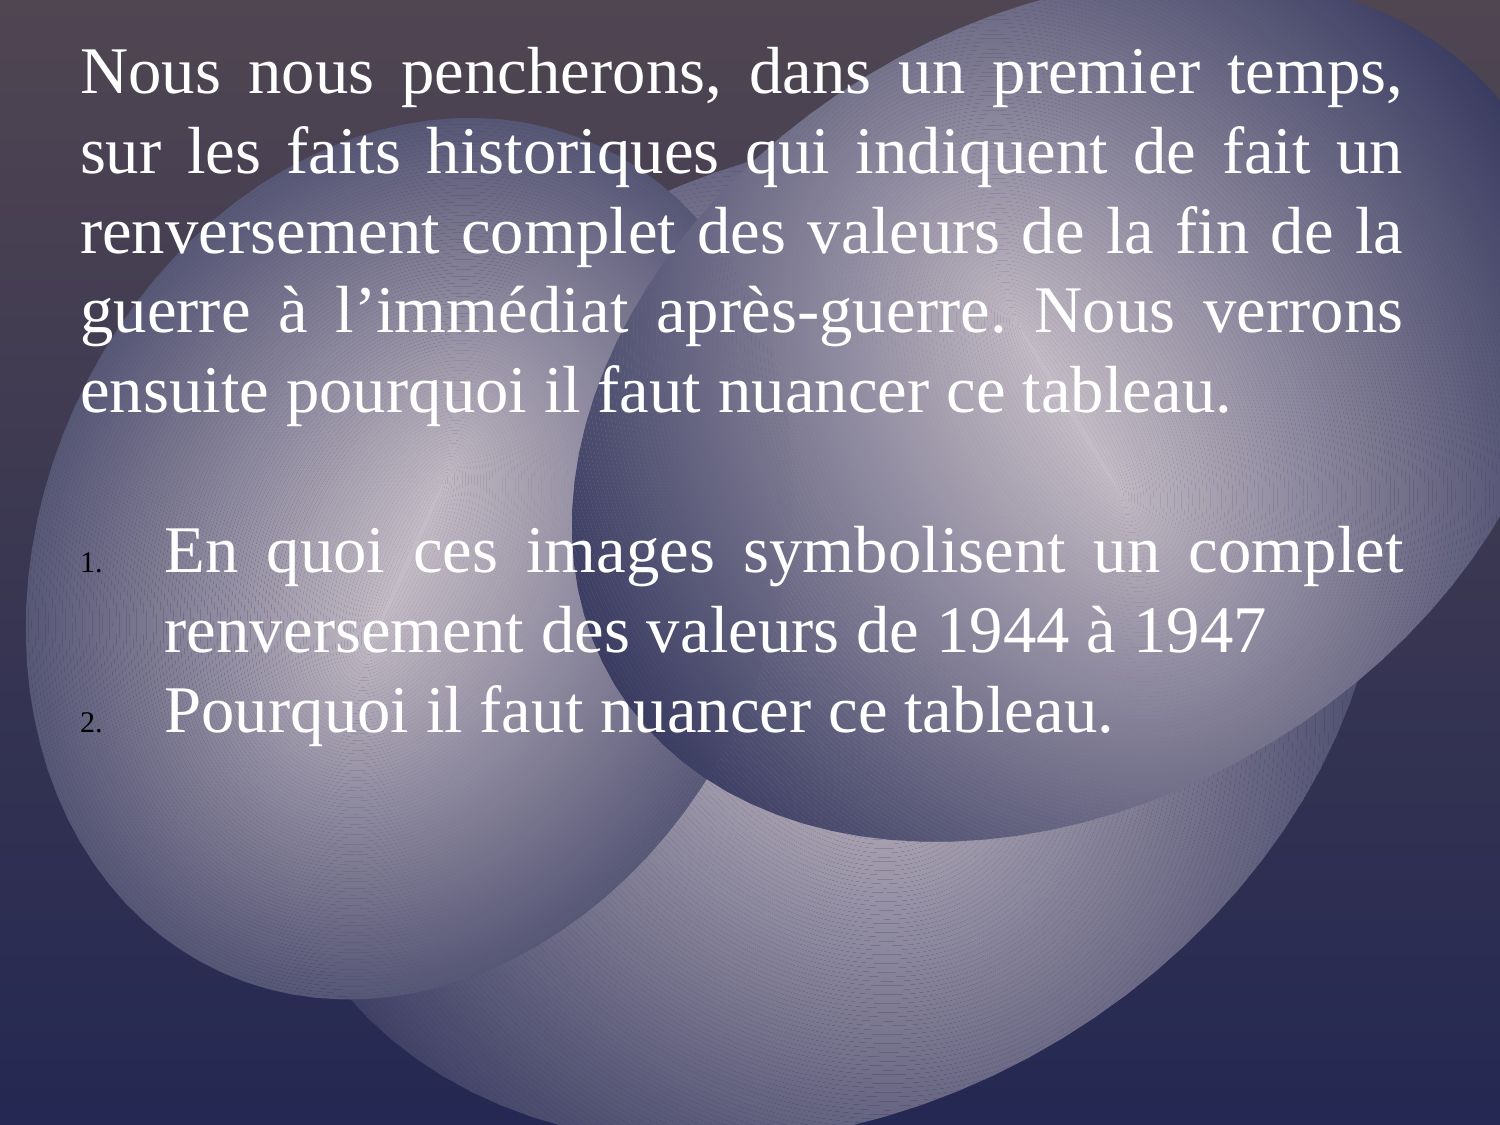

Nous nous pencherons, dans un premier temps, sur les faits historiques qui indiquent de fait un renversement complet des valeurs de la fin de la guerre à l’immédiat après-guerre. Nous verrons ensuite pourquoi il faut nuancer ce tableau.
En quoi ces images symbolisent un complet renversement des valeurs de 1944 à 1947
Pourquoi il faut nuancer ce tableau.
#